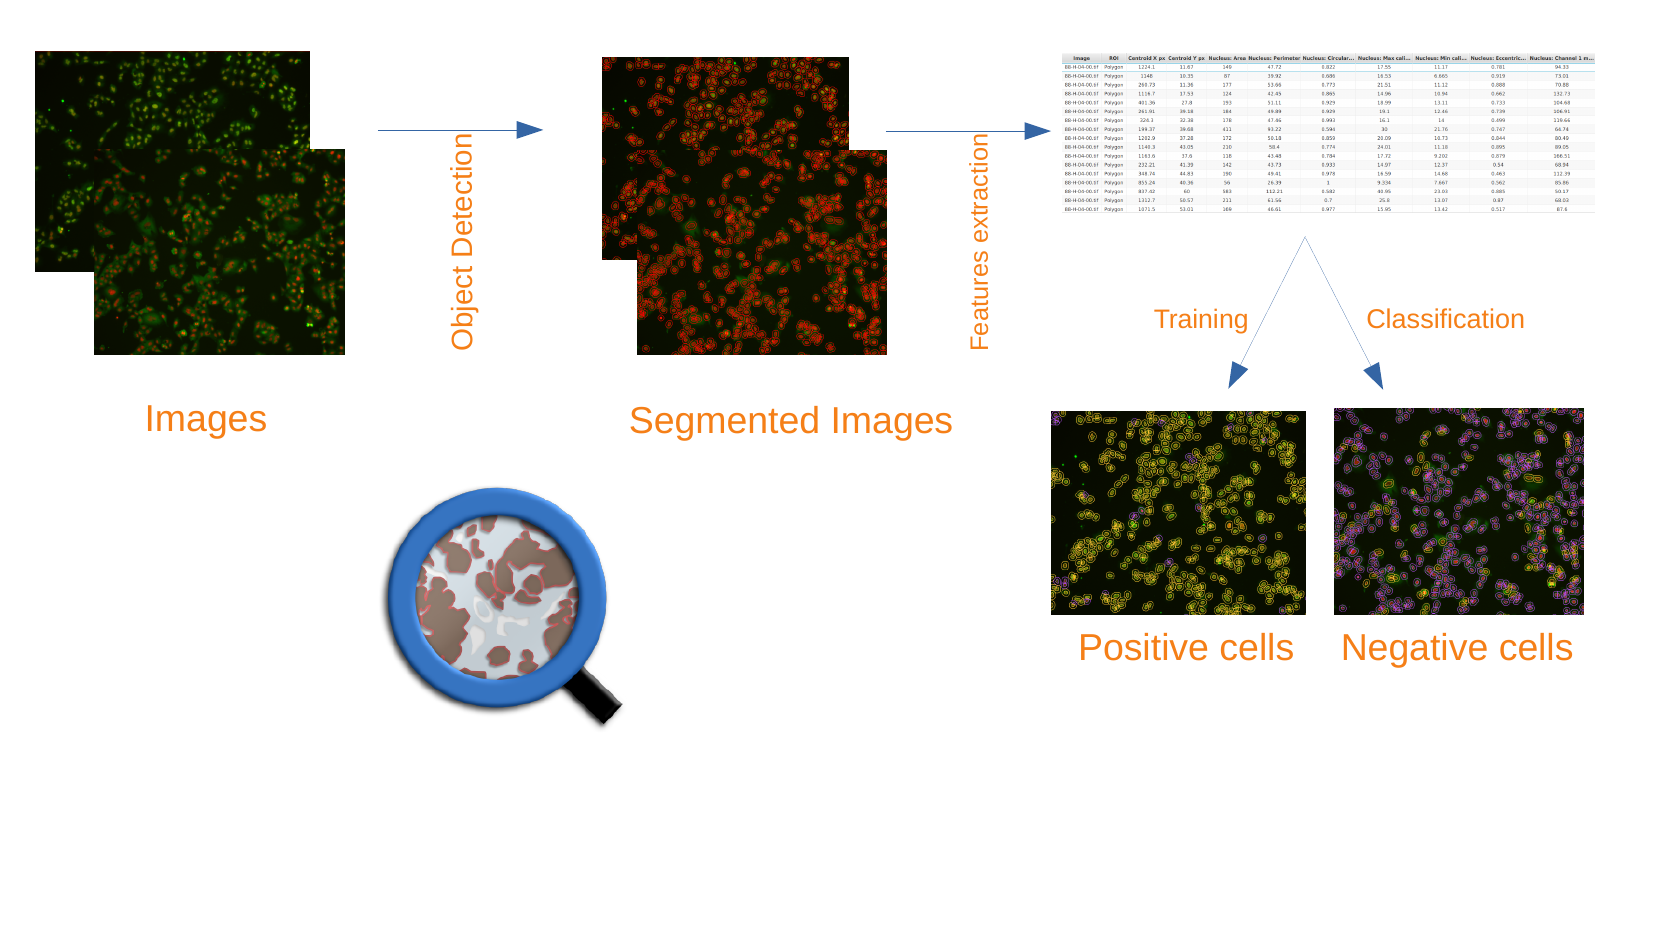

Object Detection
Features extraction
Classification
Training
Images
Segmented Images
Positive cells
Negative cells